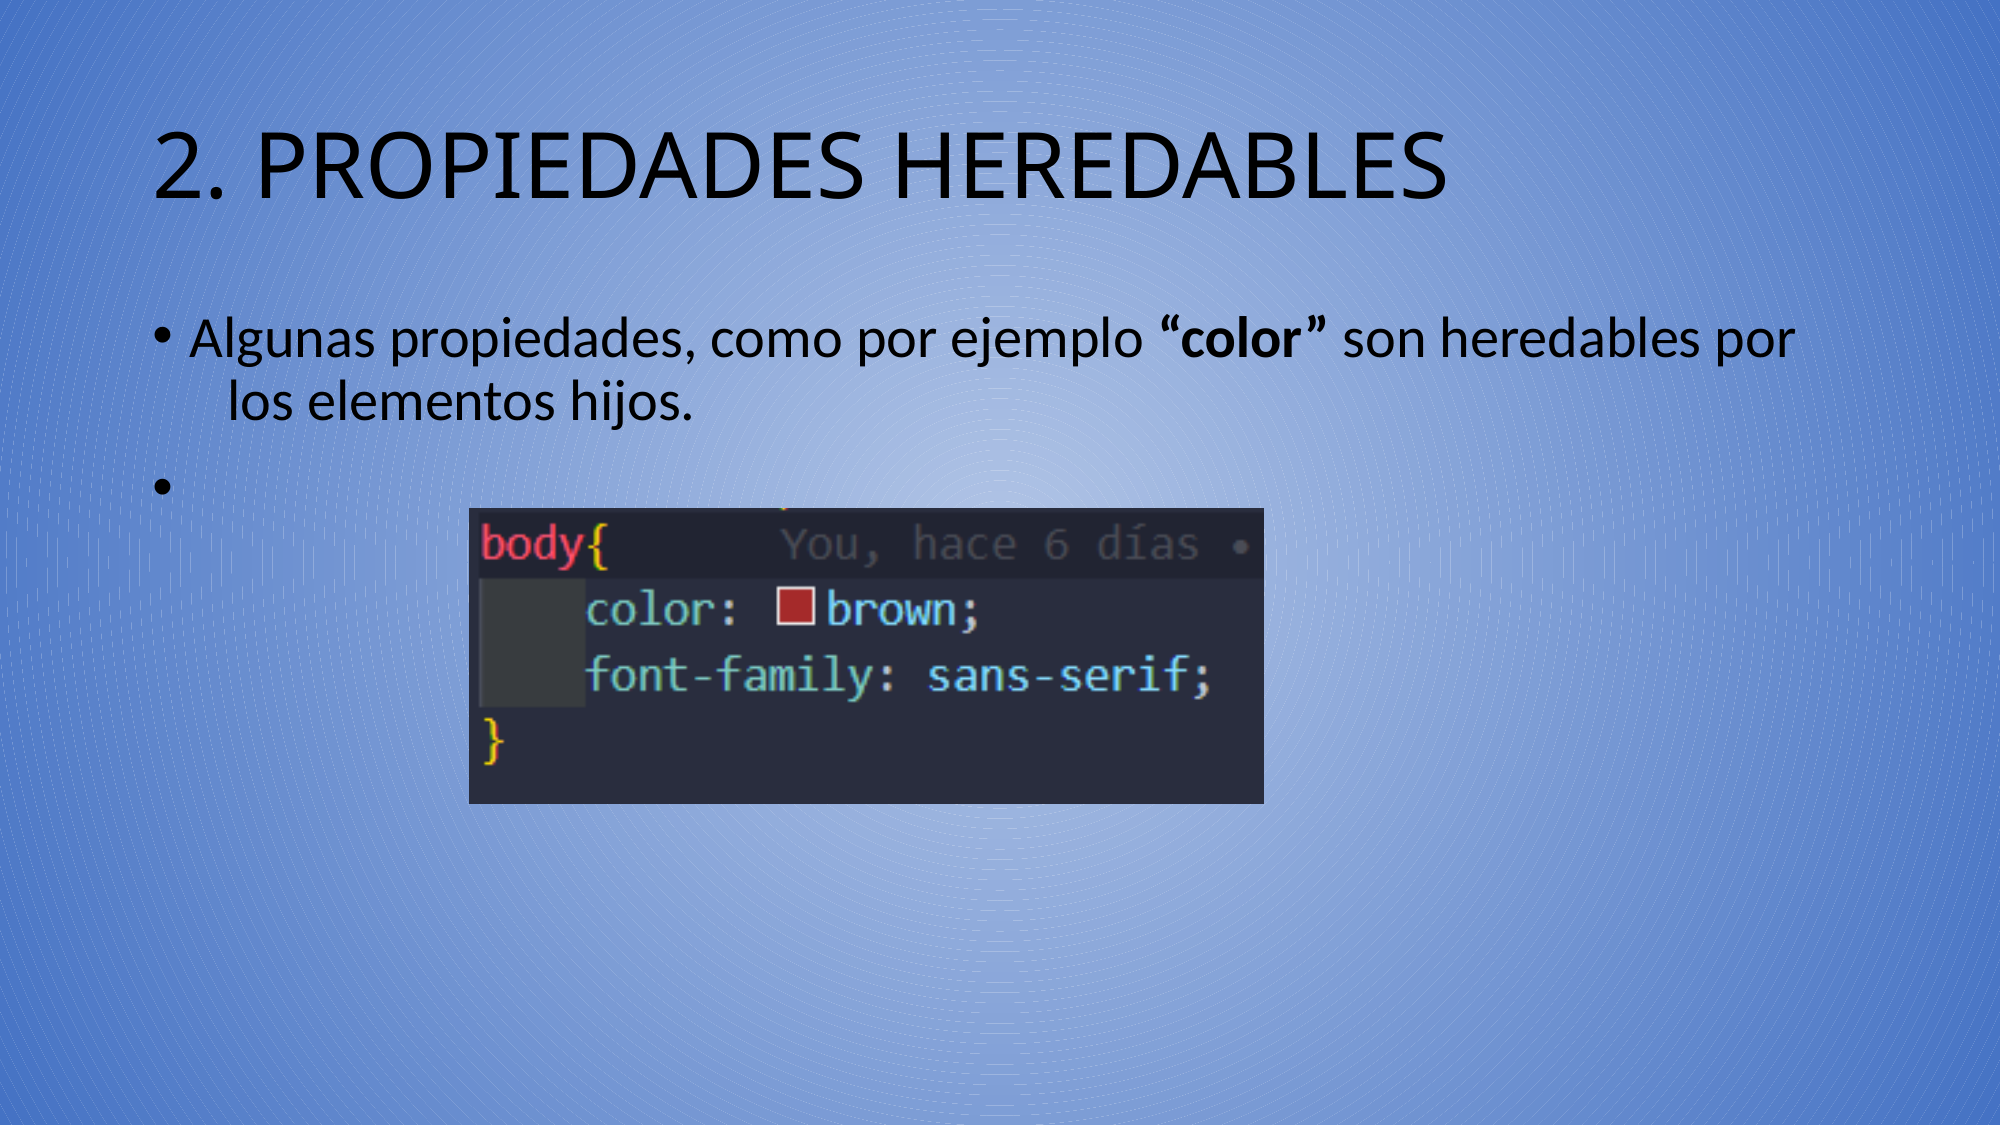

# 2. PROPIEDADES HEREDABLES
Algunas propiedades, como por ejemplo “color” son heredables por los elementos hijos.